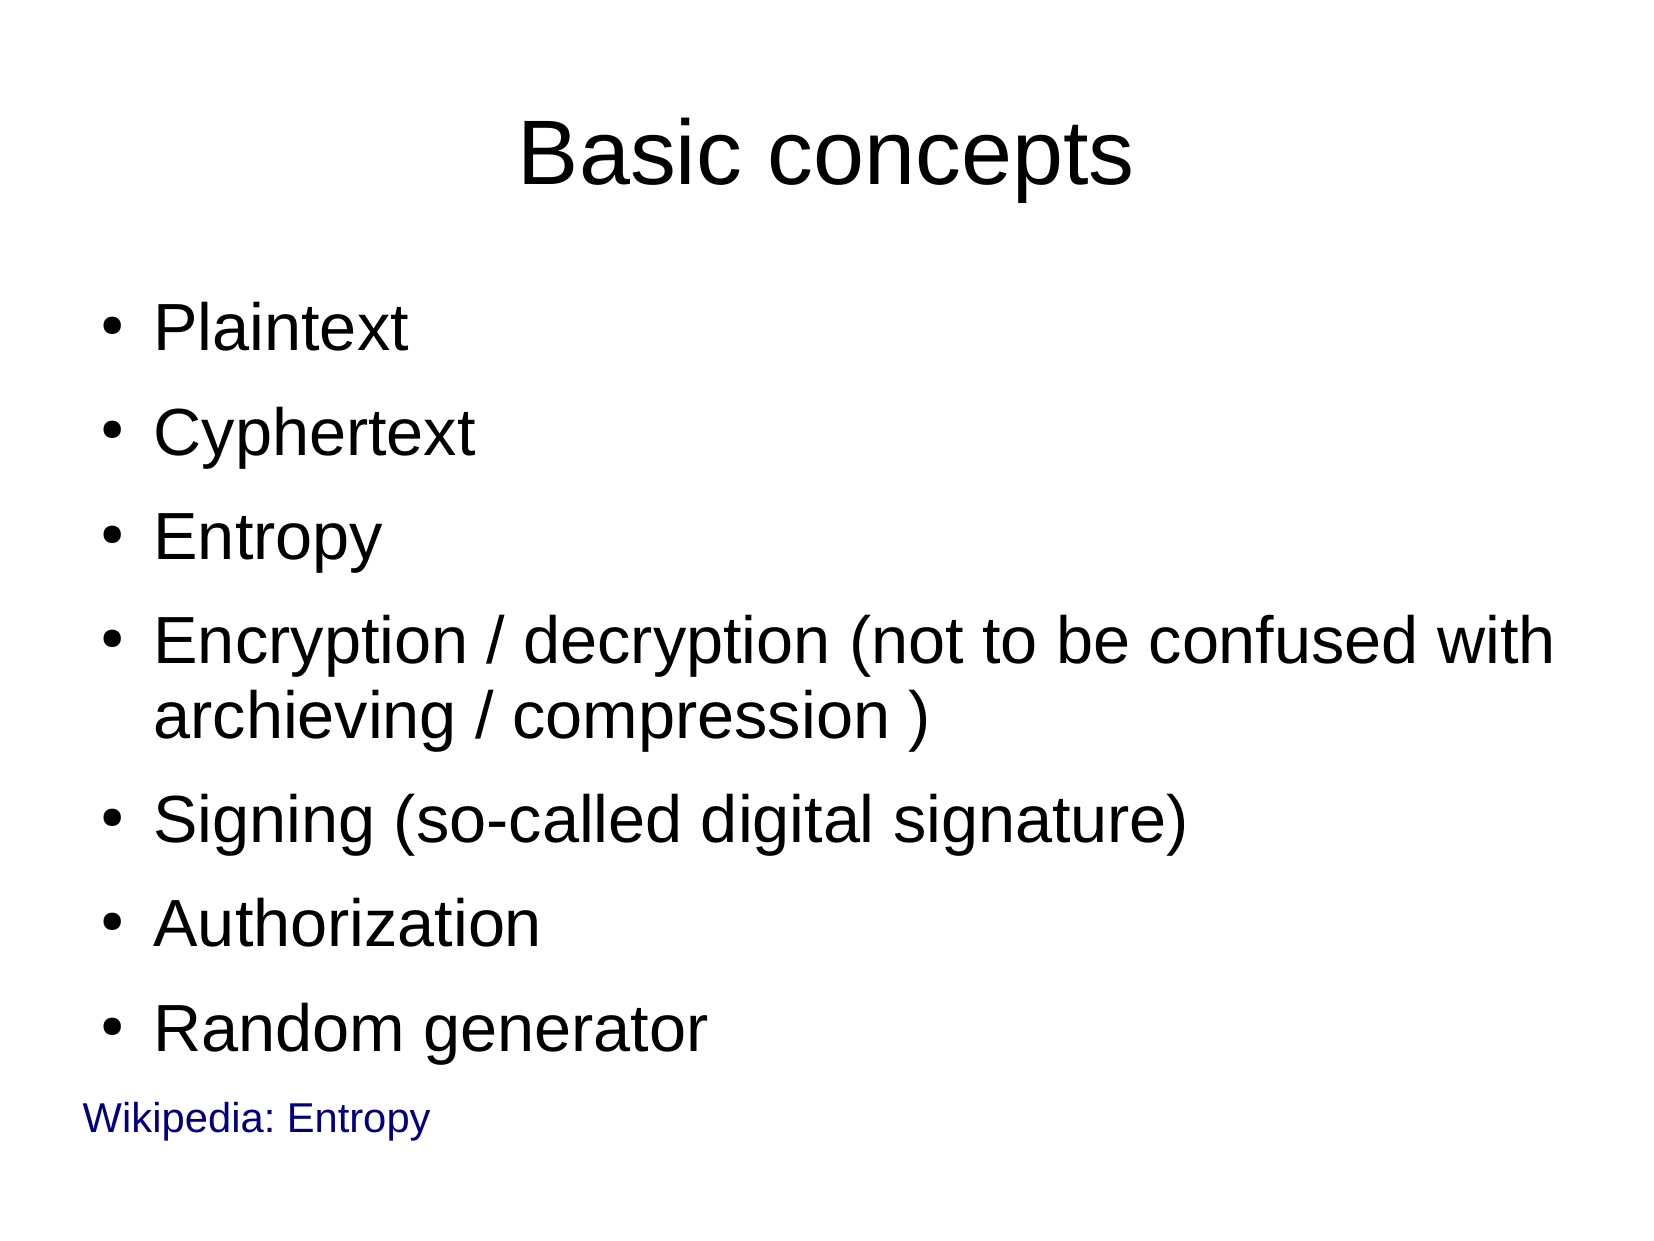

# Basic concepts
Plaintext
Cyphertext
Entropy
Encryption / decryption (not to be confused with archieving / compression )
Signing (so-called digital signature)
Authorization
Random generator
Wikipedia: Entropy